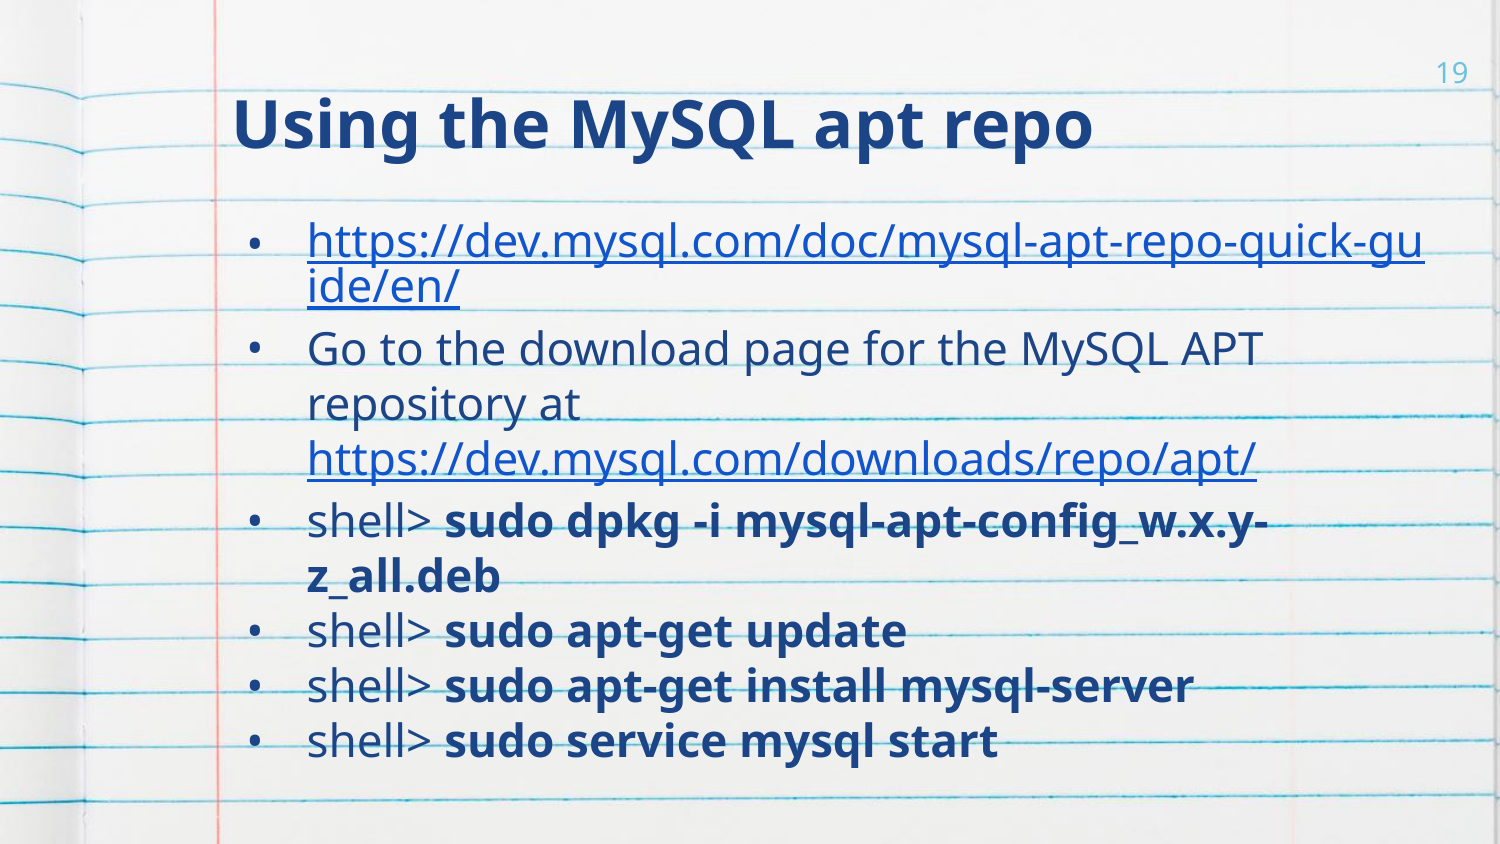

# Using the MySQL apt repo
https://dev.mysql.com/doc/mysql-apt-repo-quick-guide/en/
Go to the download page for the MySQL APT repository at https://dev.mysql.com/downloads/repo/apt/
shell> sudo dpkg -i mysql-apt-config_w.x.y-z_all.deb
shell> sudo apt-get update
shell> sudo apt-get install mysql-server
shell> sudo service mysql start